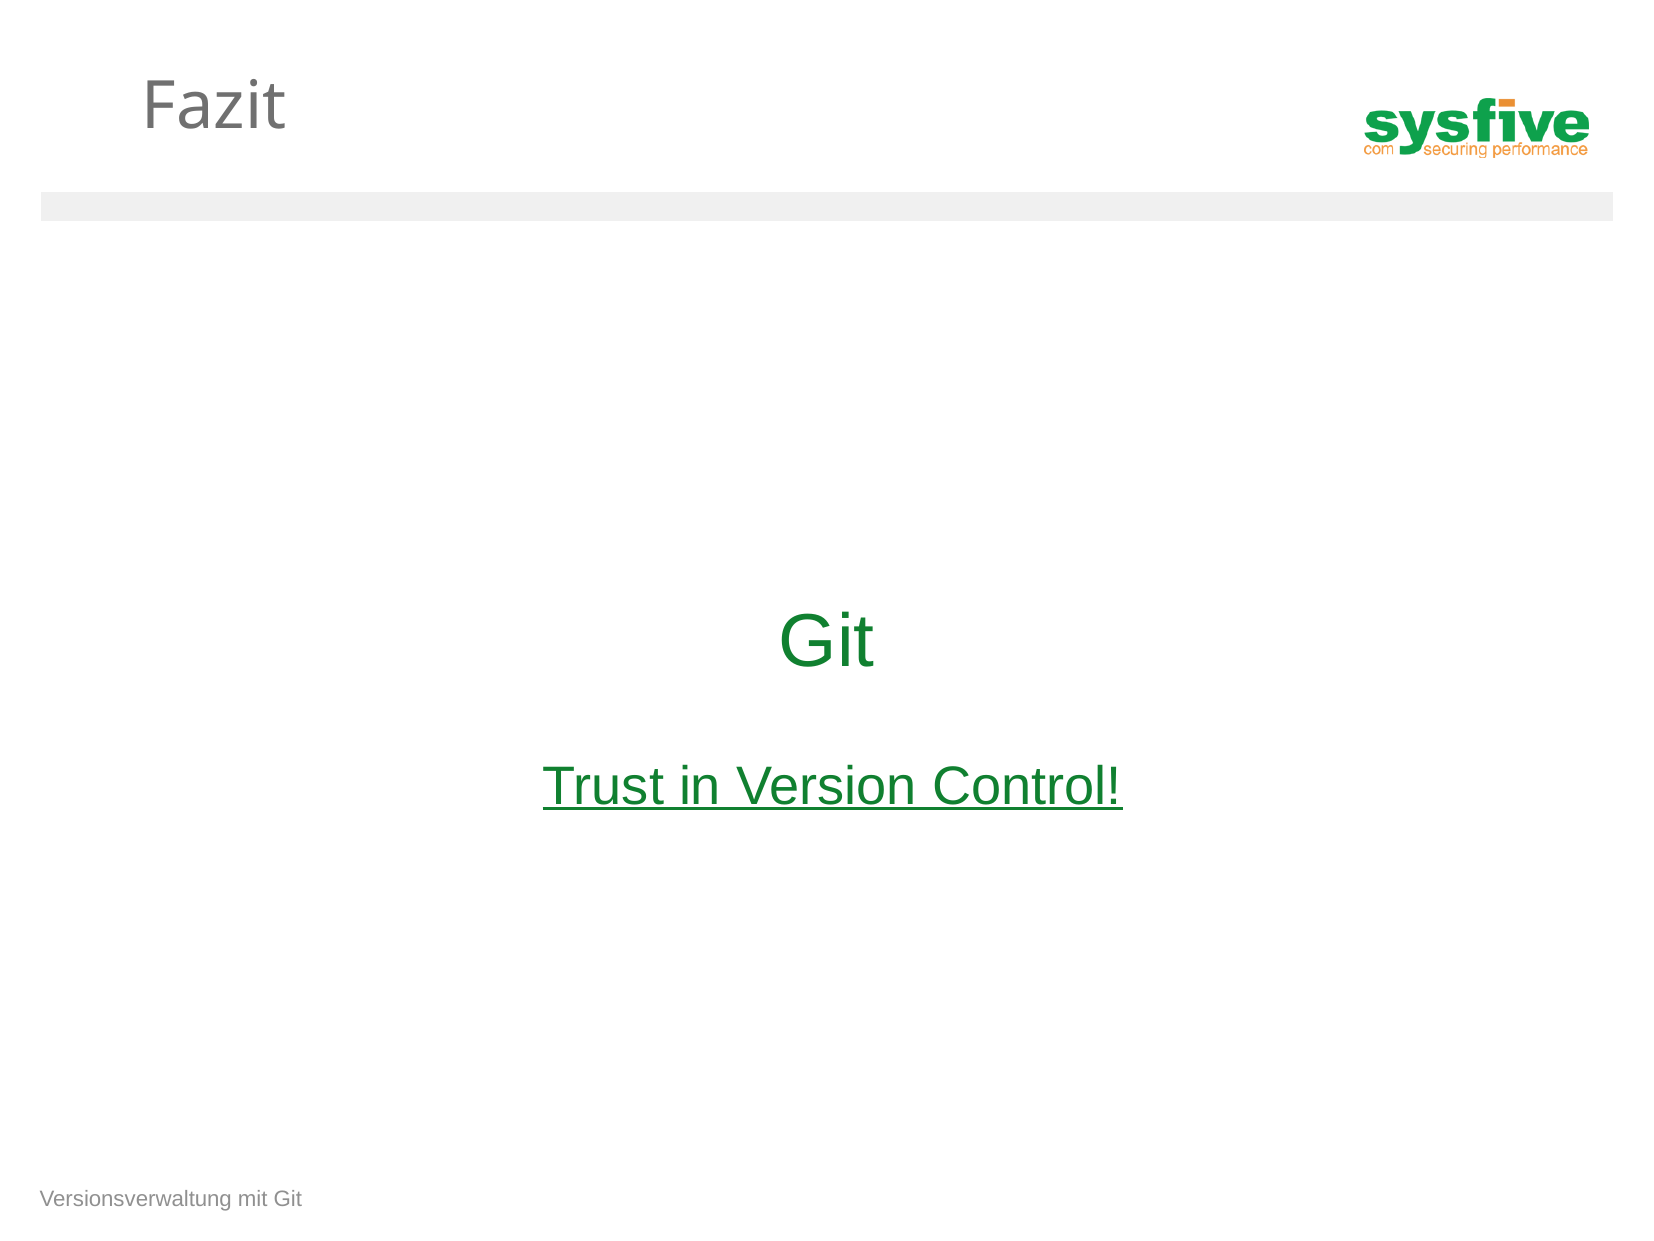

# Fazit
Git
Trust in Version Control!
Versionsverwaltung mit Git